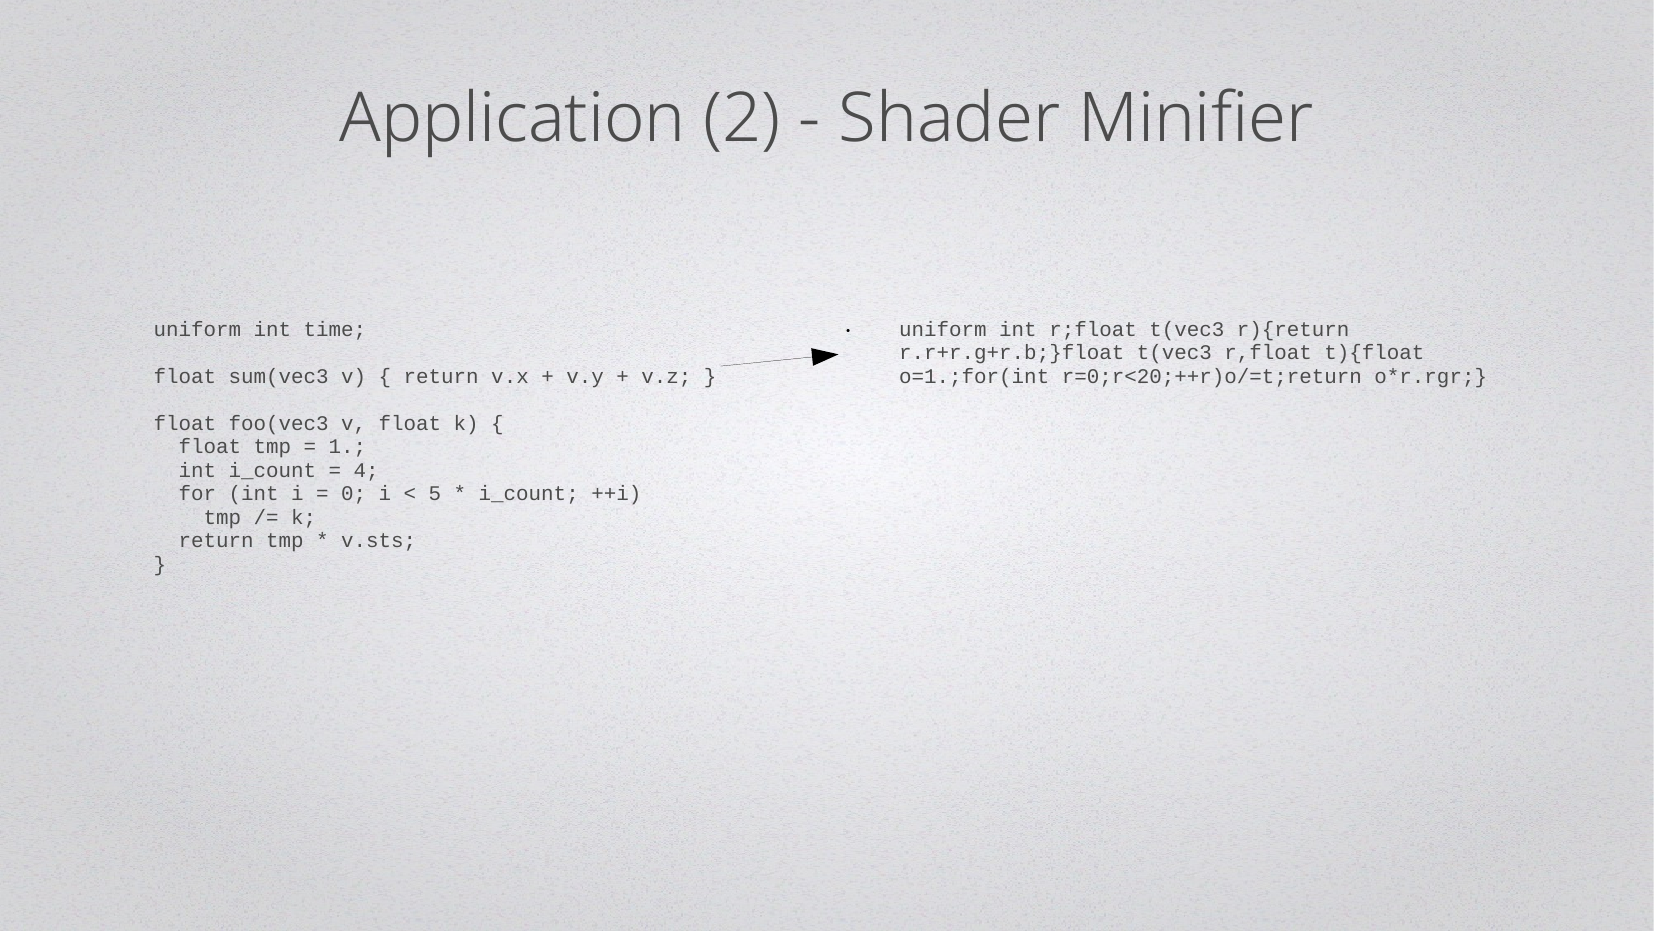

# Application (2) - Shader Minifier
uniform int time;
float sum(vec3 v) { return v.x + v.y + v.z; }
float foo(vec3 v, float k) {
 float tmp = 1.;
 int i_count = 4;
 for (int i = 0; i < 5 * i_count; ++i)
 tmp /= k;
 return tmp * v.sts;
}
uniform int r;float t(vec3 r){return r.r+r.g+r.b;}float t(vec3 r,float t){float o=1.;for(int r=0;r<20;++r)o/=t;return o*r.rgr;}